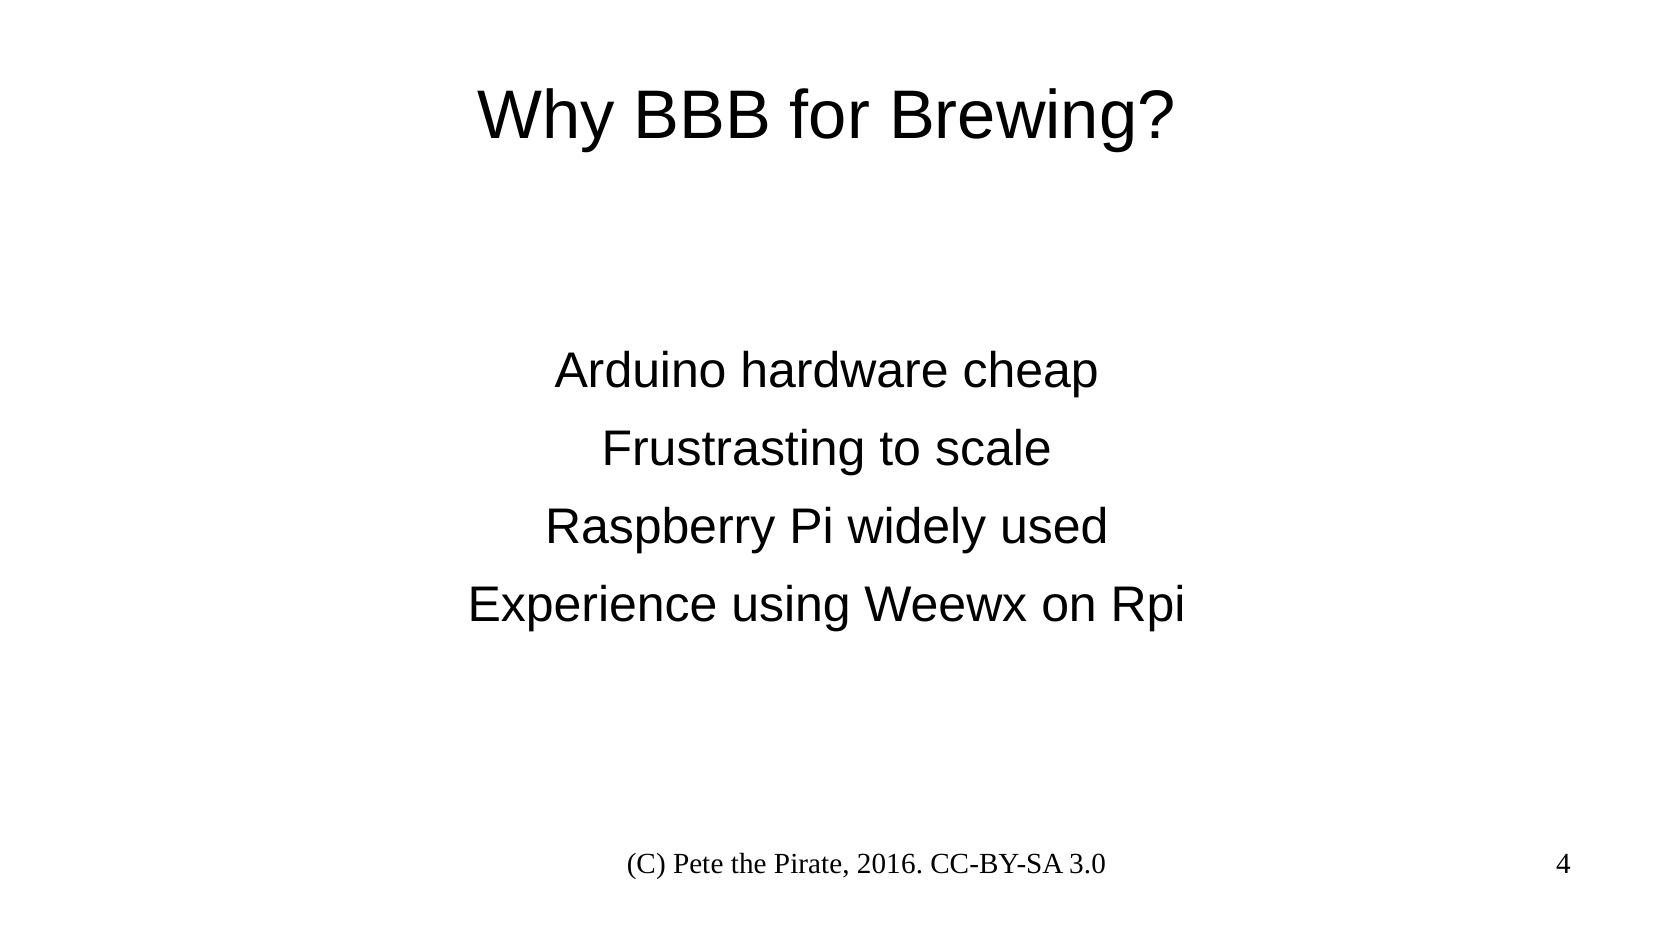

# Why BBB for Brewing?
Arduino hardware cheap
Frustrasting to scale
Raspberry Pi widely used
Experience using Weewx on Rpi
(C) Pete the Pirate, 2016. CC-BY-SA 3.0
4